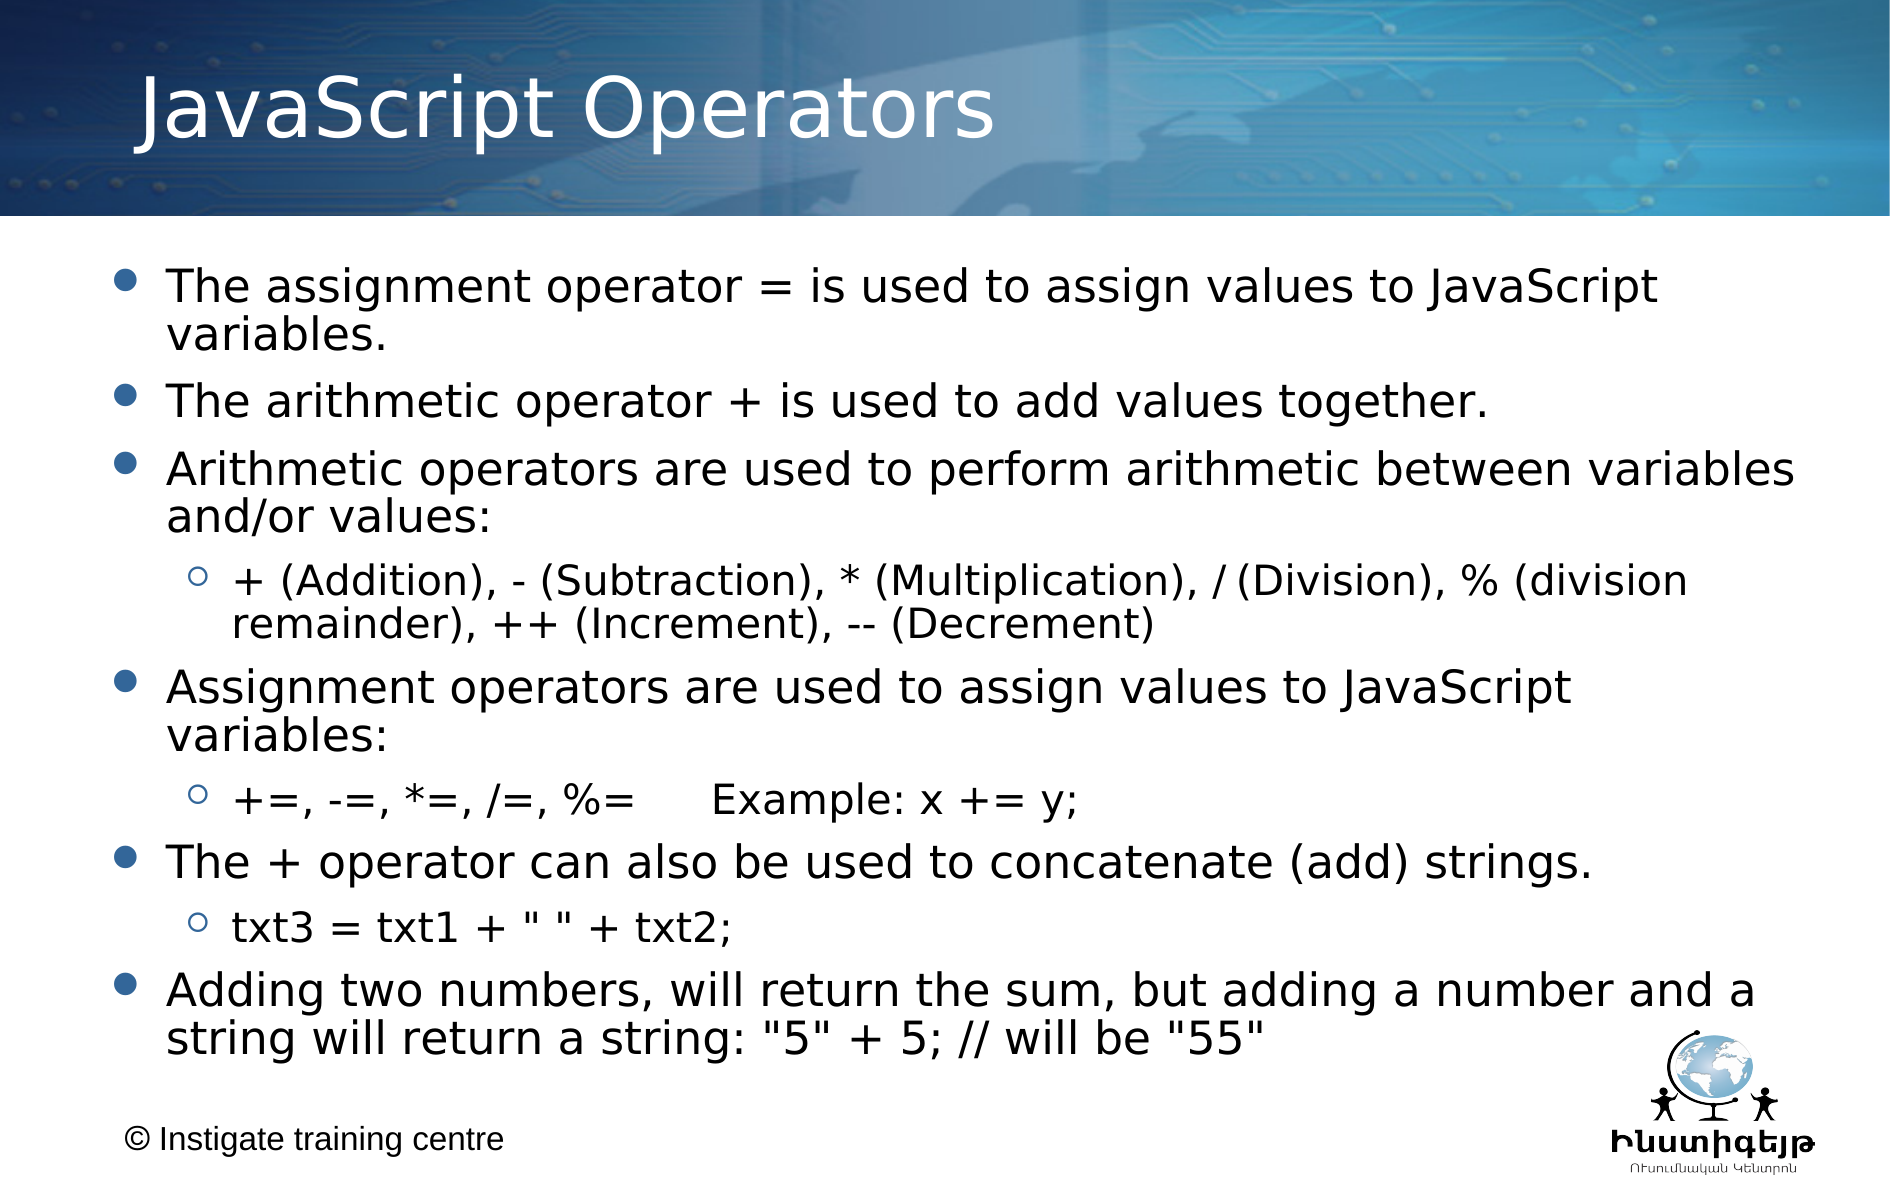

JavaScript Operators
# The assignment operator = is used to assign values to JavaScript variables.
The arithmetic operator + is used to add values together.
Arithmetic operators are used to perform arithmetic between variables and/or values:
+ (Addition), - (Subtraction), * (Multiplication), /	(Division), % (division remainder), ++ (Increment), -- (Decrement)
Assignment operators are used to assign values to JavaScript variables:
+=, -=, *=, /=, %=	Example: x += y;
The + operator can also be used to concatenate (add) strings.
txt3 = txt1 + " " + txt2;
Adding two numbers, will return the sum, but adding a number and a string will return a string: "5" + 5; // will be "55"